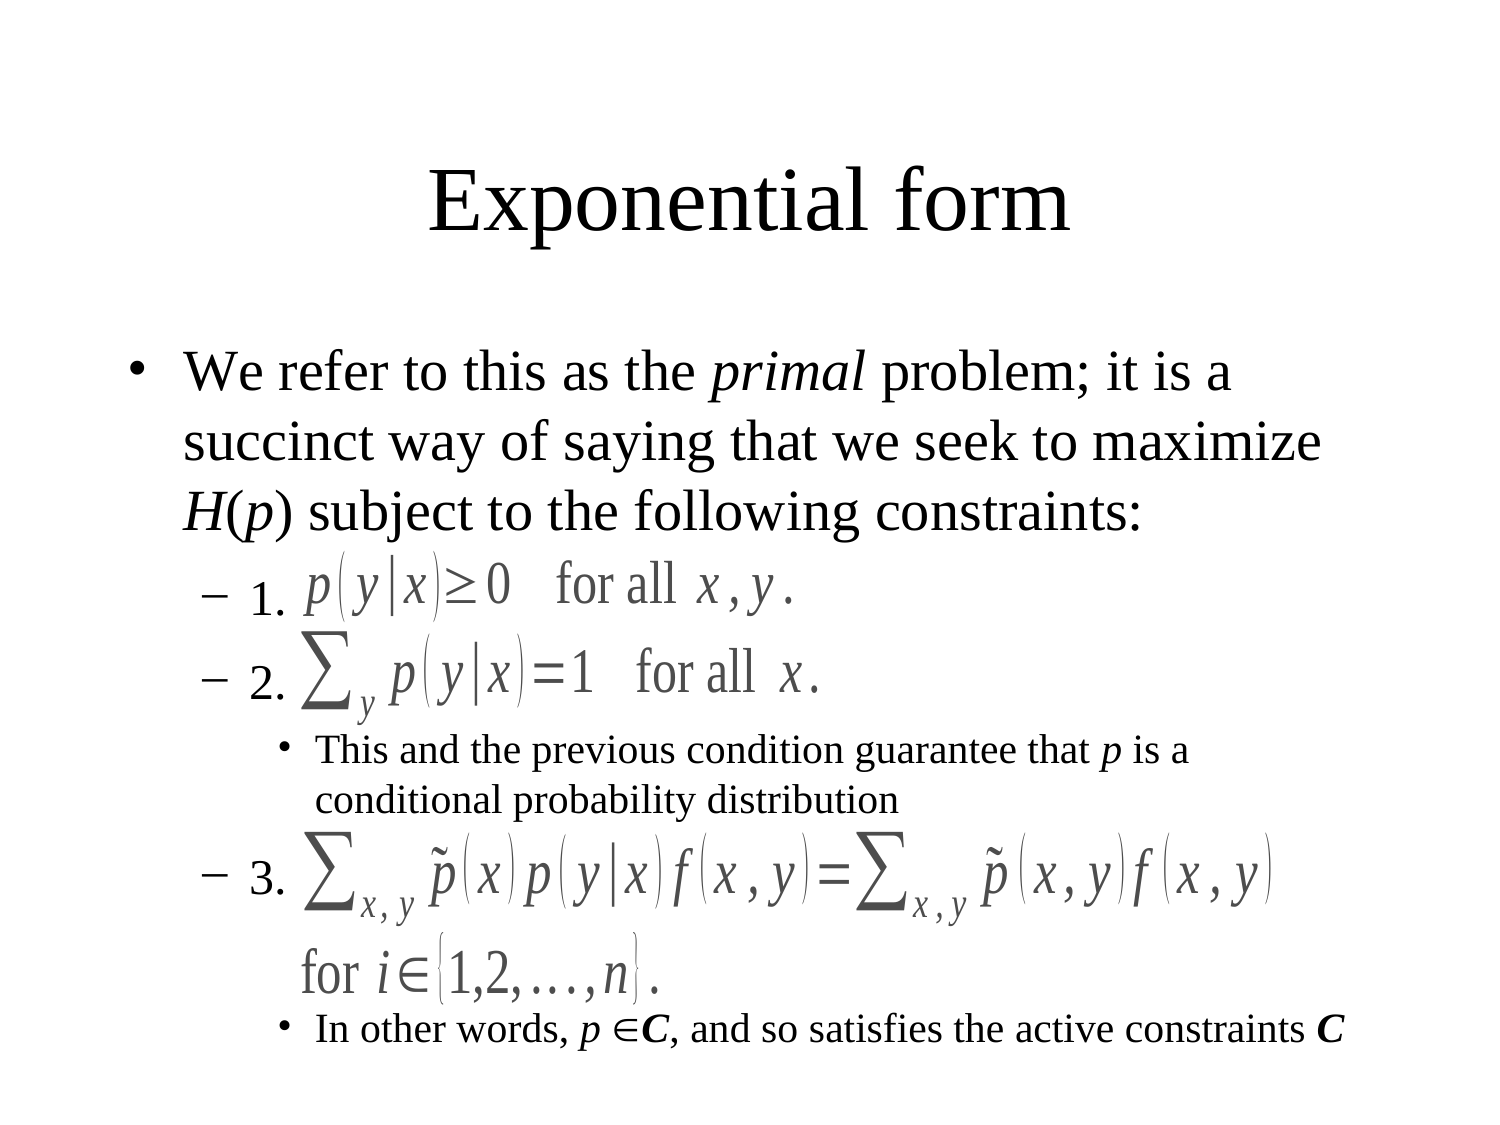

# Exponential form
We refer to this as the primal problem; it is a succinct way of saying that we seek to maximize H(p) subject to the following constraints:
1.
2.
This and the previous condition guarantee that p is a conditional probability distribution
3.
In other words, p C, and so satisfies the active constraints C